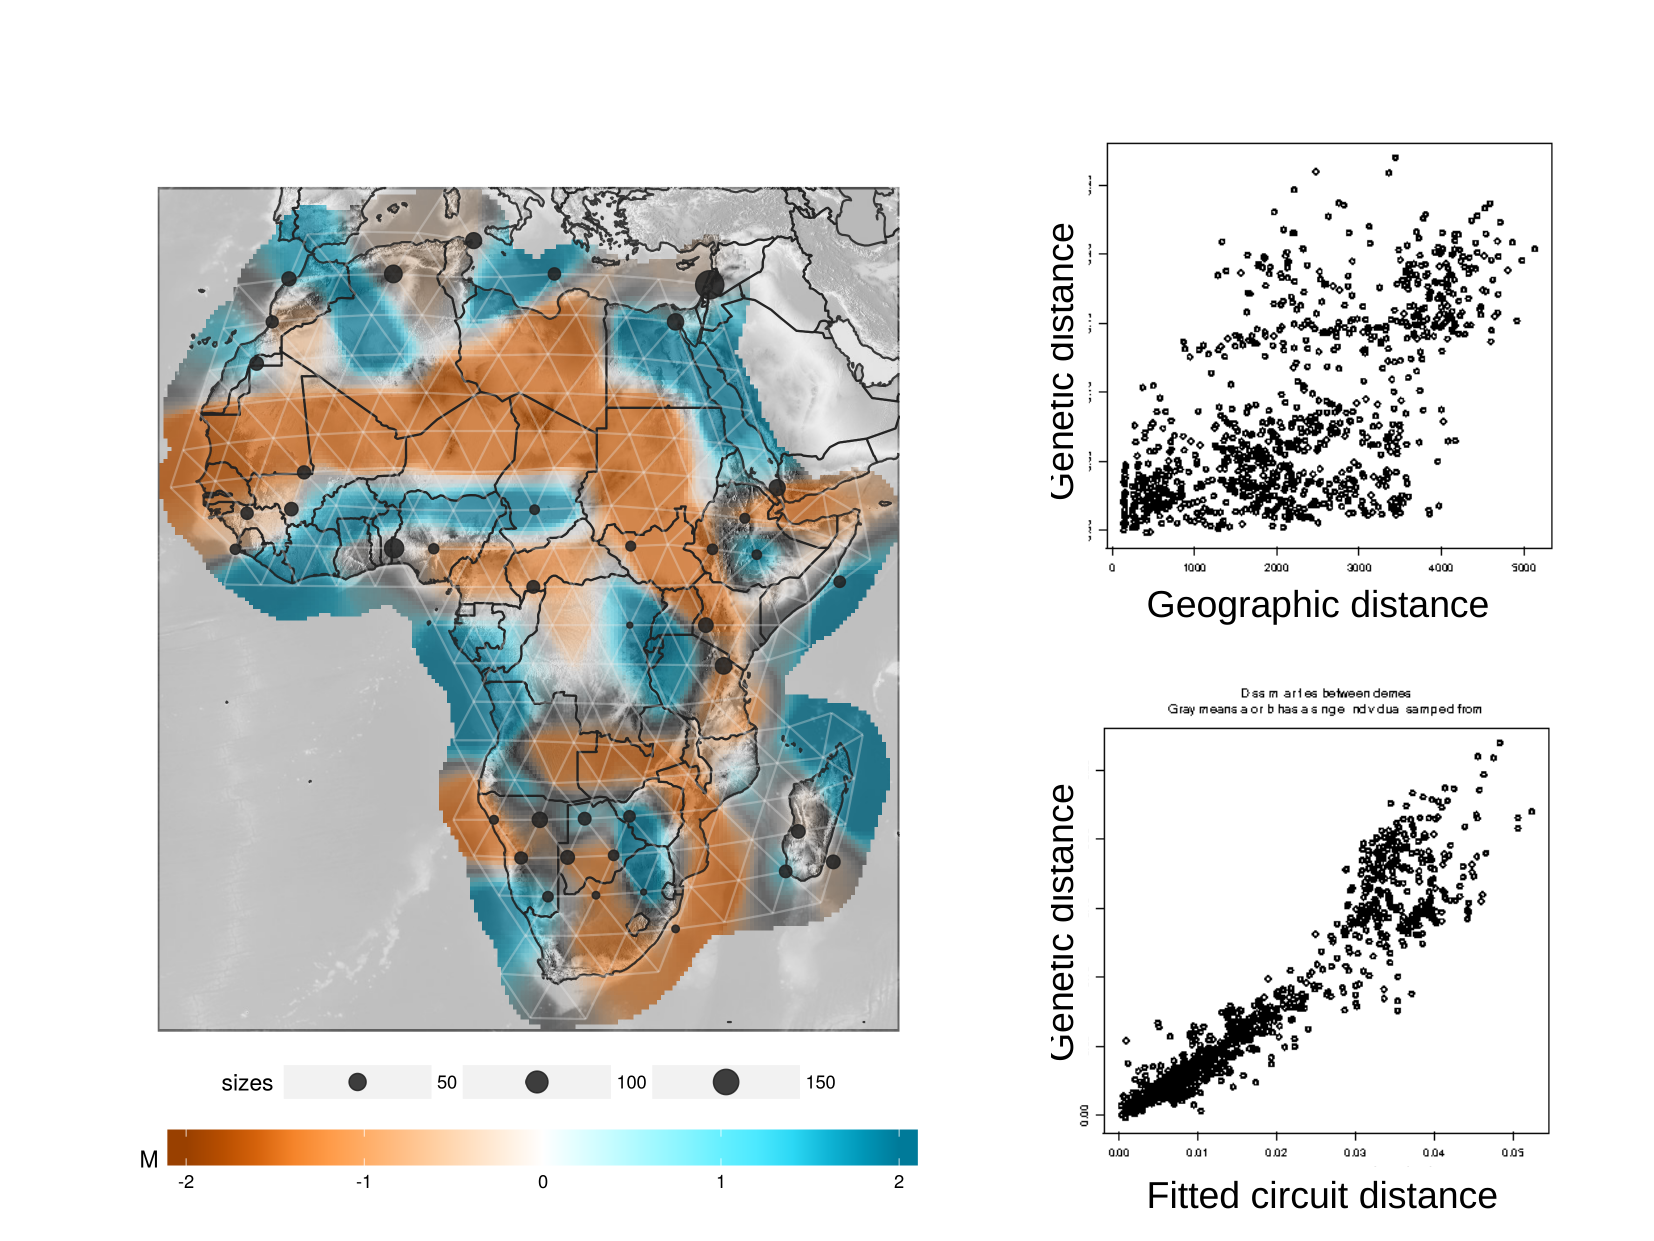

#
Genetic distance
Geographic distance
Genetic distance
Migration Rate
Fitted circuit distance
Fitted circuit distance